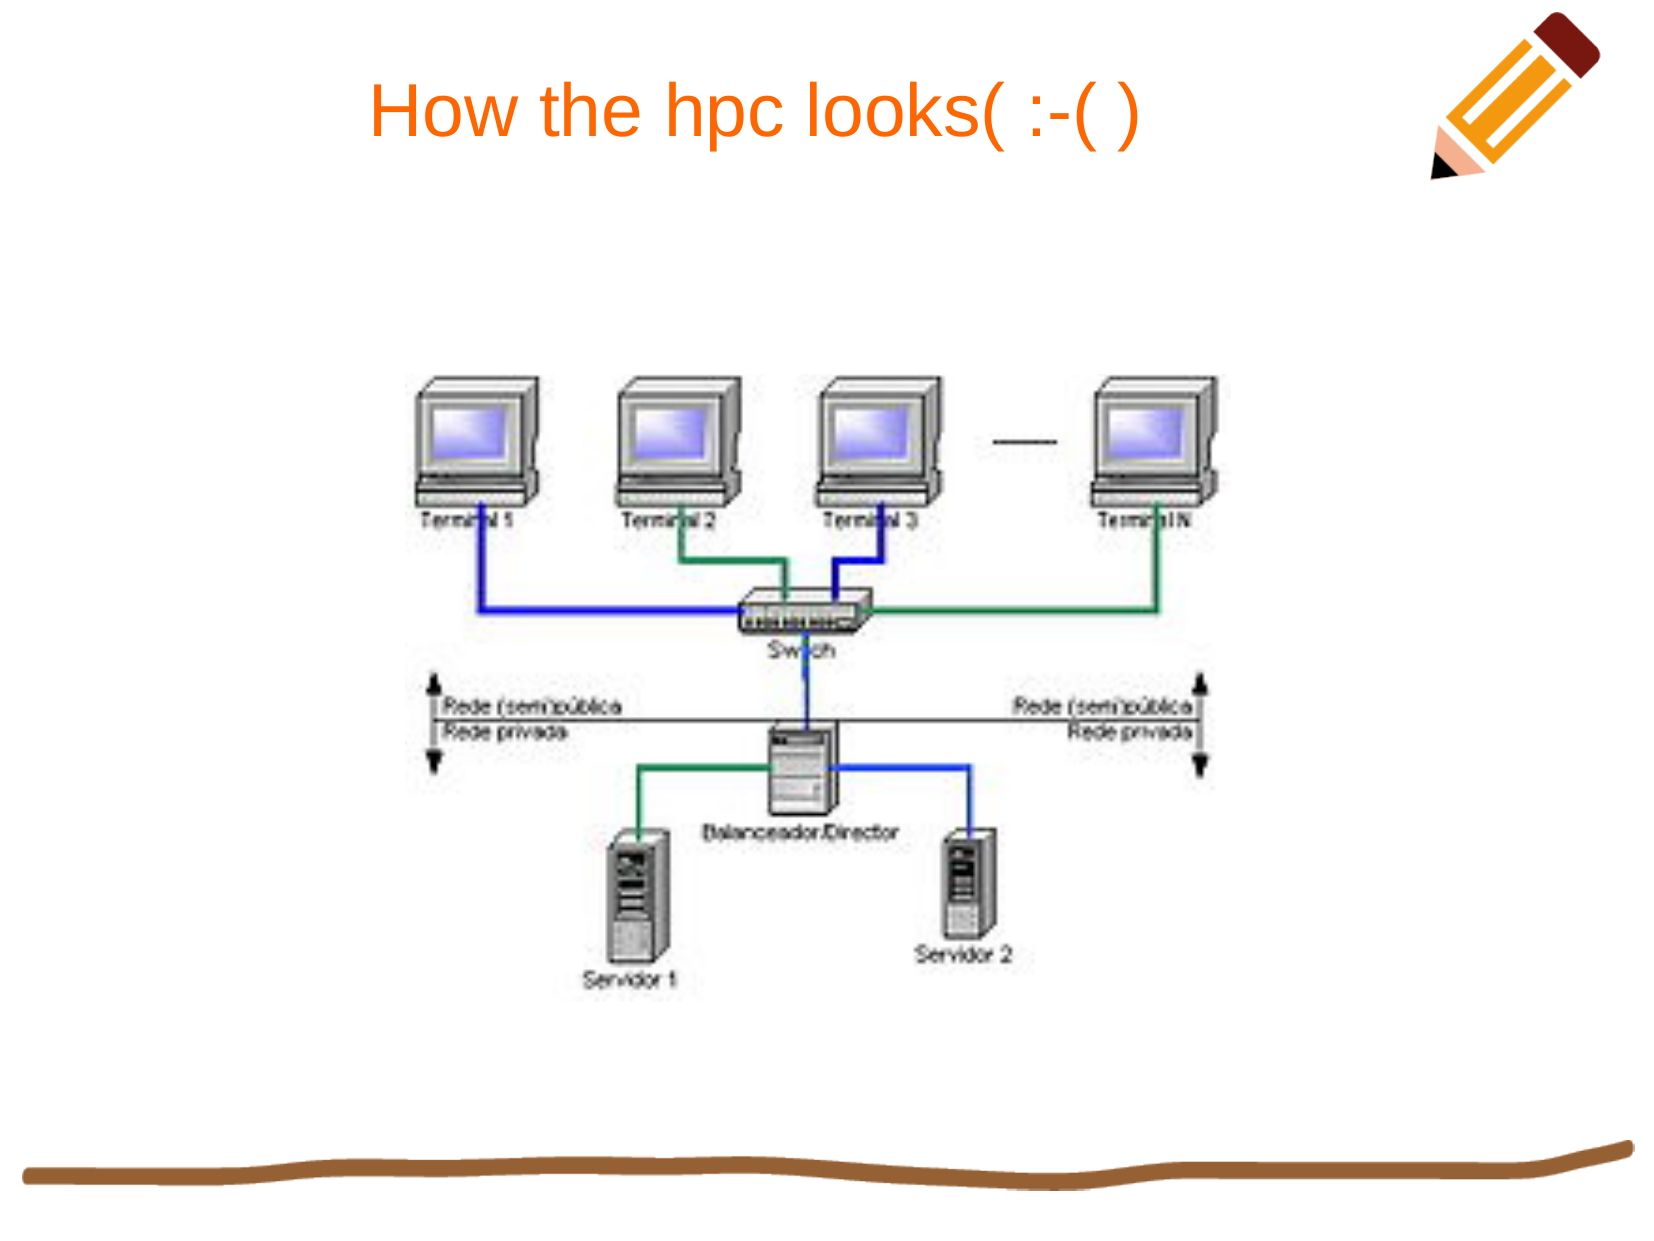

# How the hpc looks( :-( )